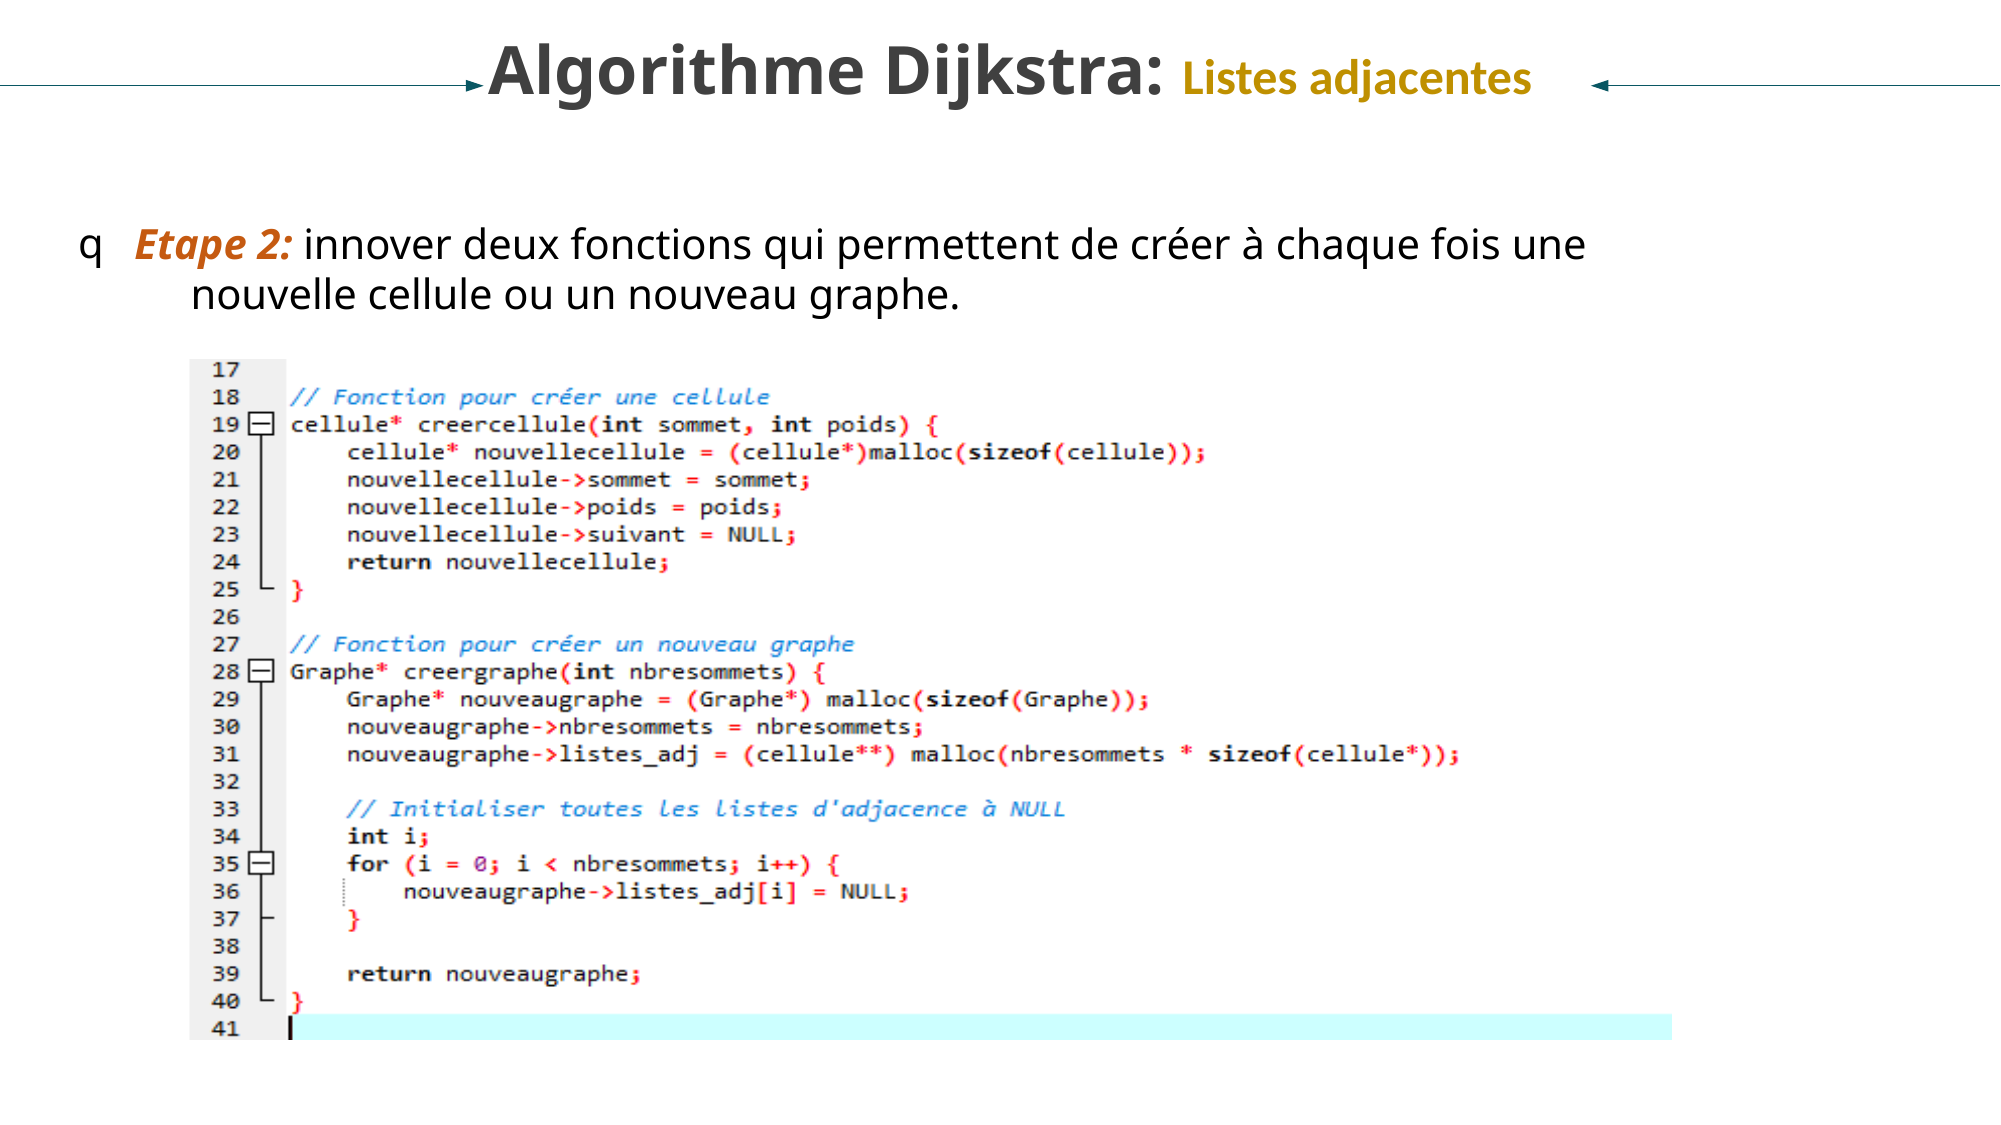

Algorithme Dijkstra: Listes adjacentes
# Analyse du projet : diapositive 3
Etape 2: innover deux fonctions qui permettent de créer à chaque fois une nouvelle cellule ou un nouveau graphe.